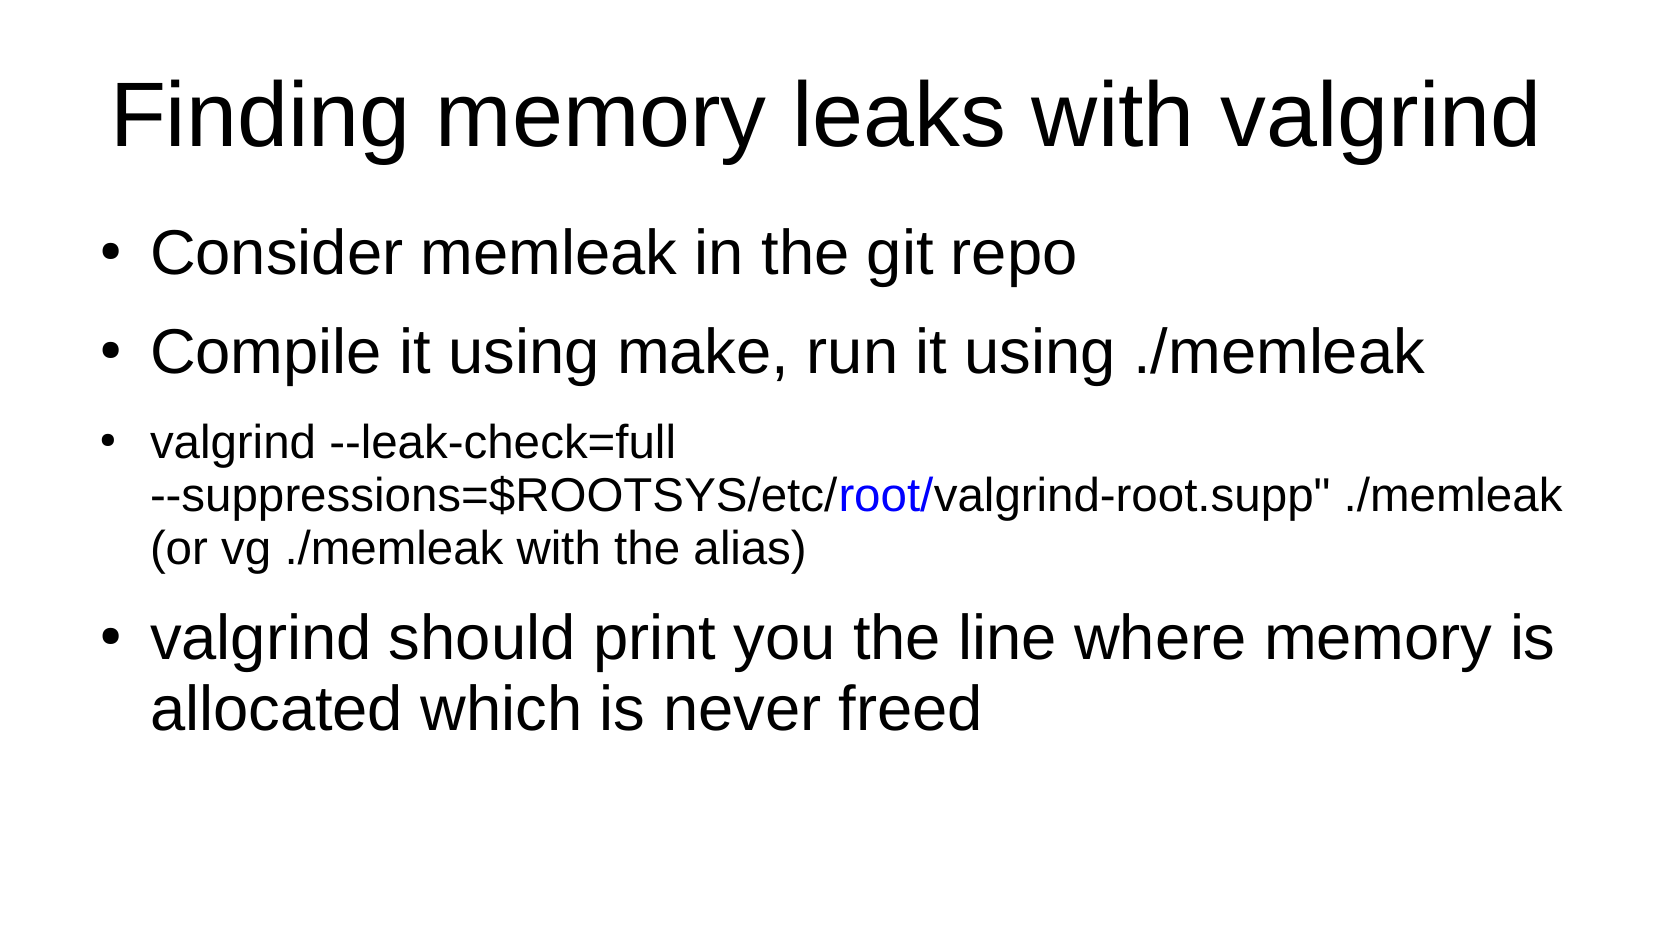

# Finding memory leaks with valgrind
Consider memleak in the git repo
Compile it using make, run it using ./memleak
valgrind --leak-check=full --suppressions=$ROOTSYS/etc/root/valgrind-root.supp" ./memleak
(or vg ./memleak with the alias)
valgrind should print you the line where memory is allocated which is never freed